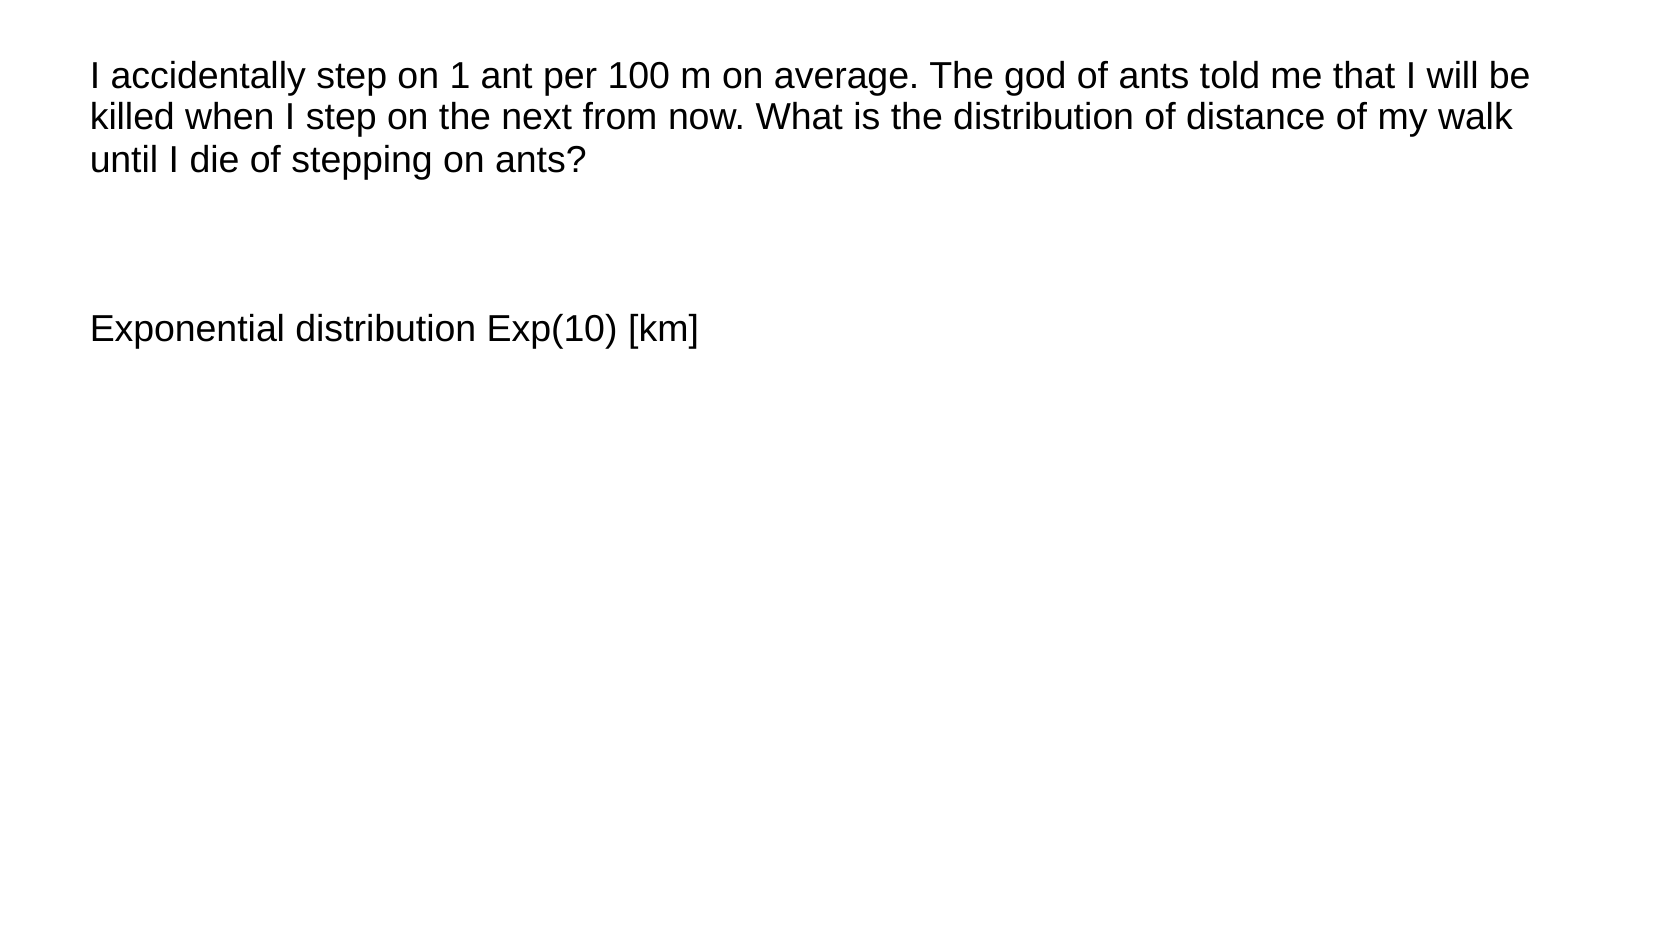

I accidentally step on 1 ant per 100 m on average. The god of ants told me that I will be killed when I step on the next from now. What is the distribution of distance of my walk until I die of stepping on ants?
Exponential distribution Exp(10) [km]